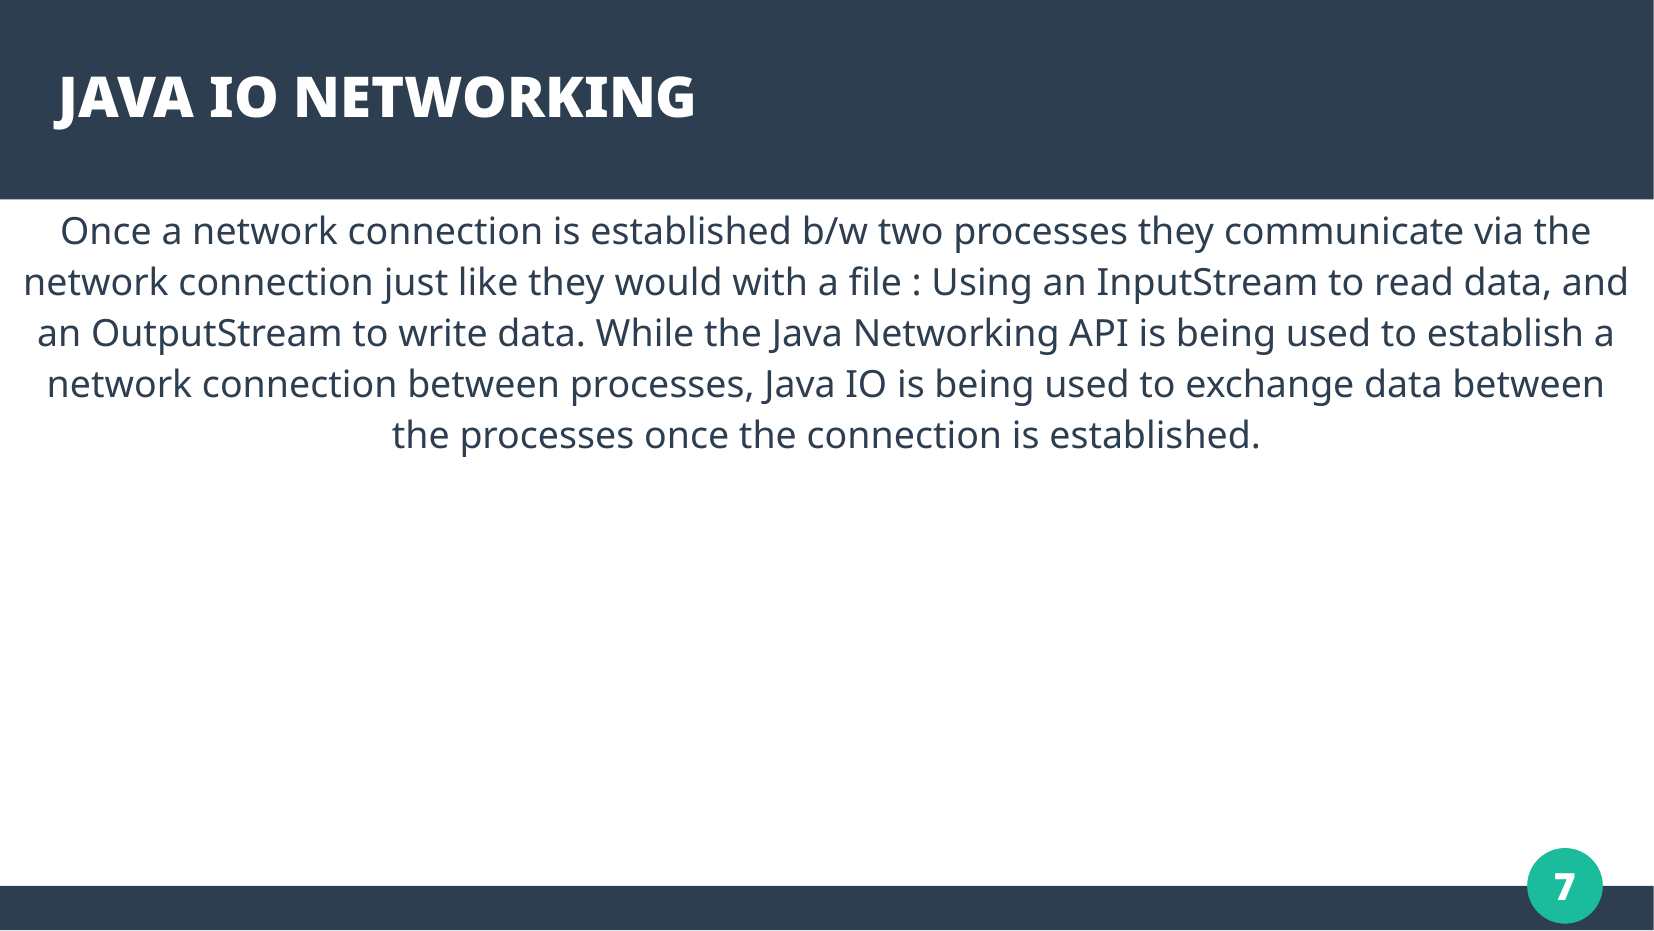

# JAVA IO NETWORKING
Once a network connection is established b/w two processes they communicate via the network connection just like they would with a file : Using an InputStream to read data, and an OutputStream to write data. While the Java Networking API is being used to establish a network connection between processes, Java IO is being used to exchange data between the processes once the connection is established.